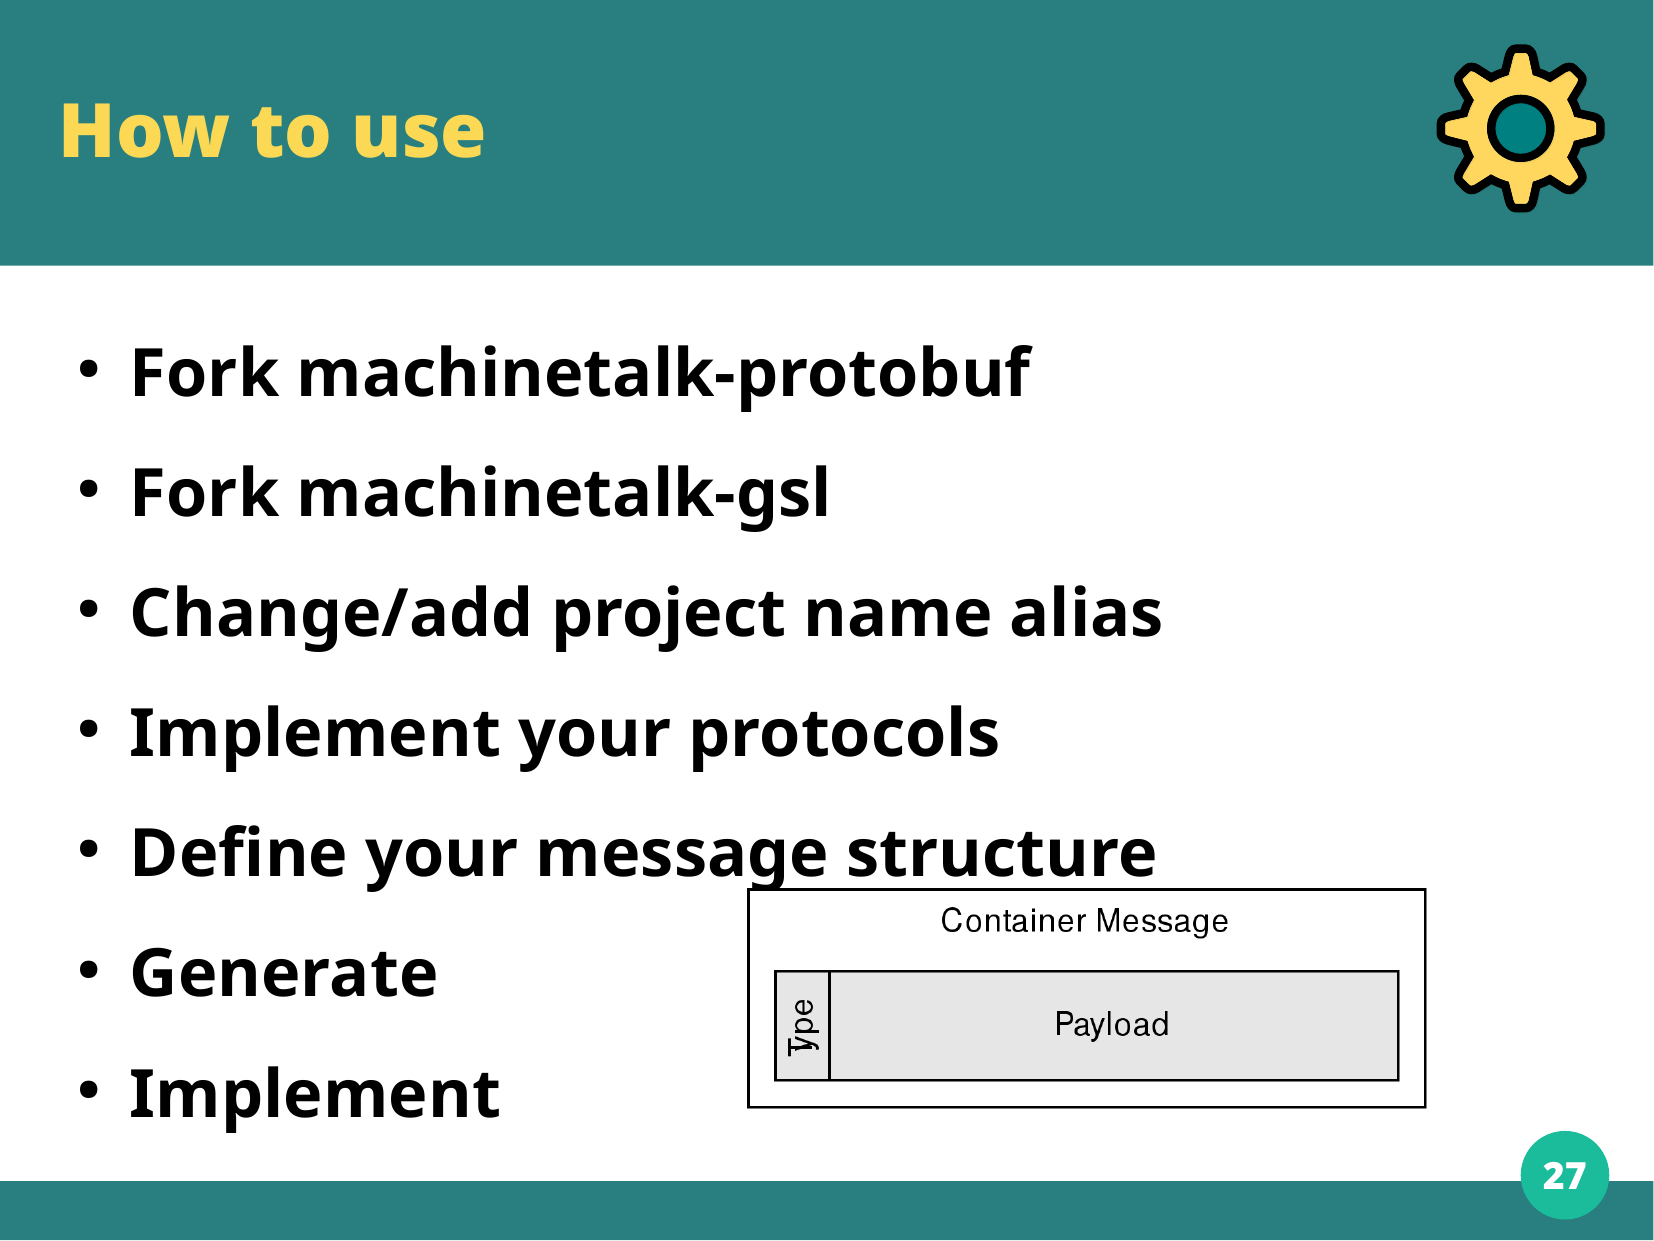

# How to use
Fork machinetalk-protobuf
Fork machinetalk-gsl
Change/add project name alias
Implement your protocols
Define your message structure
Generate
Implement
27